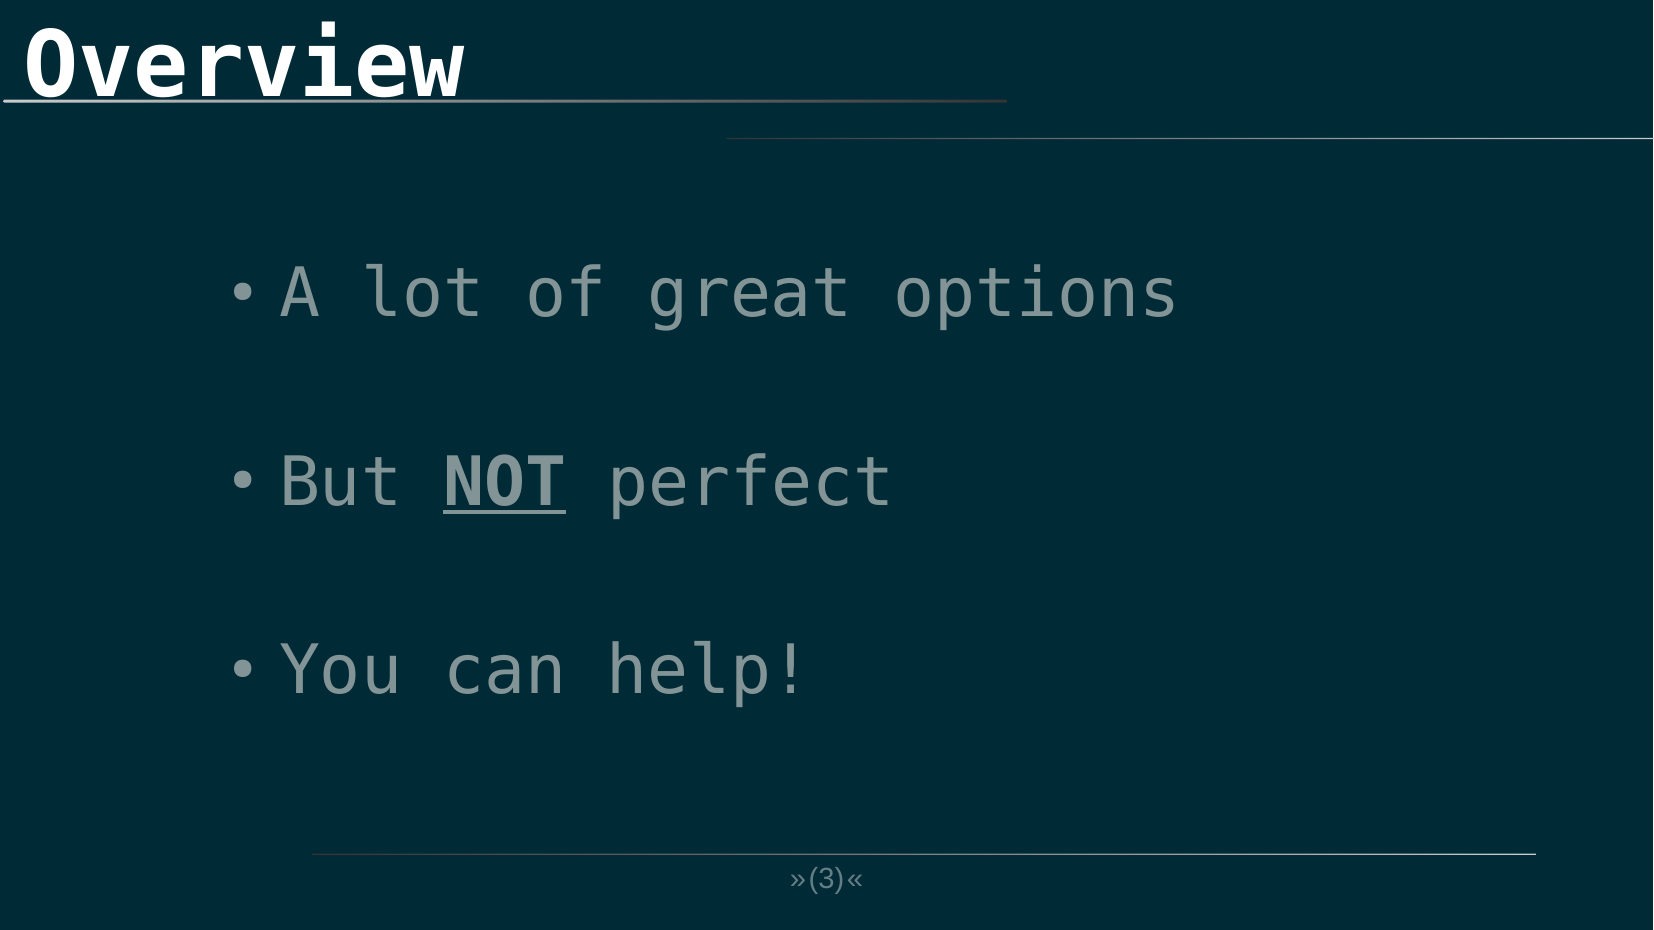

# Overview
A lot of great options
But NOT perfect
You can help!